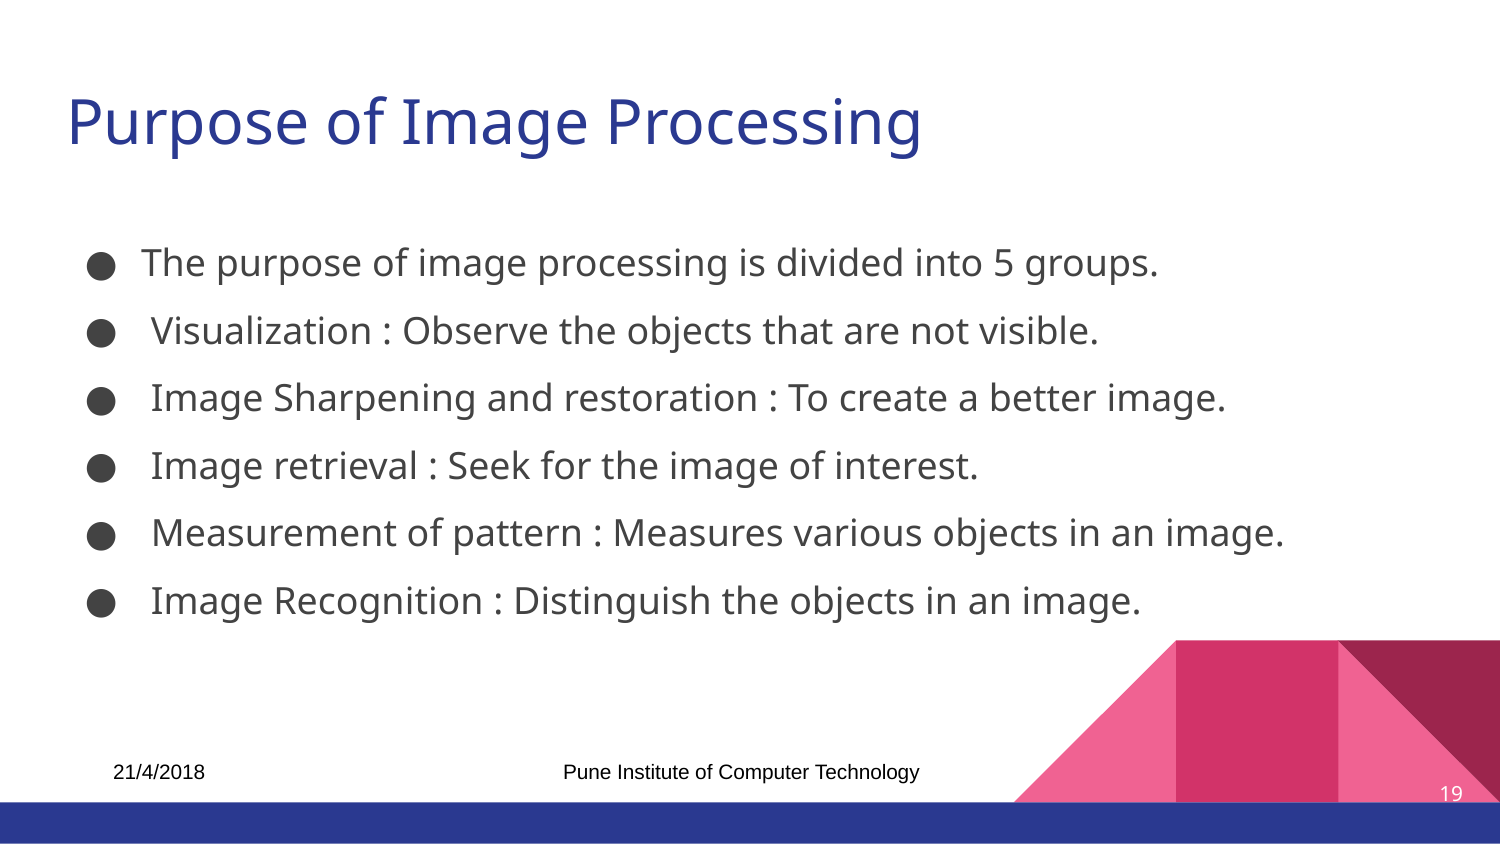

# Purpose of Image Processing
The purpose of image processing is divided into 5 groups.
 Visualization : Observe the objects that are not visible.
 Image Sharpening and restoration : To create a better image.
 Image retrieval : Seek for the image of interest.
 Measurement of pattern : Measures various objects in an image.
 Image Recognition : Distinguish the objects in an image.